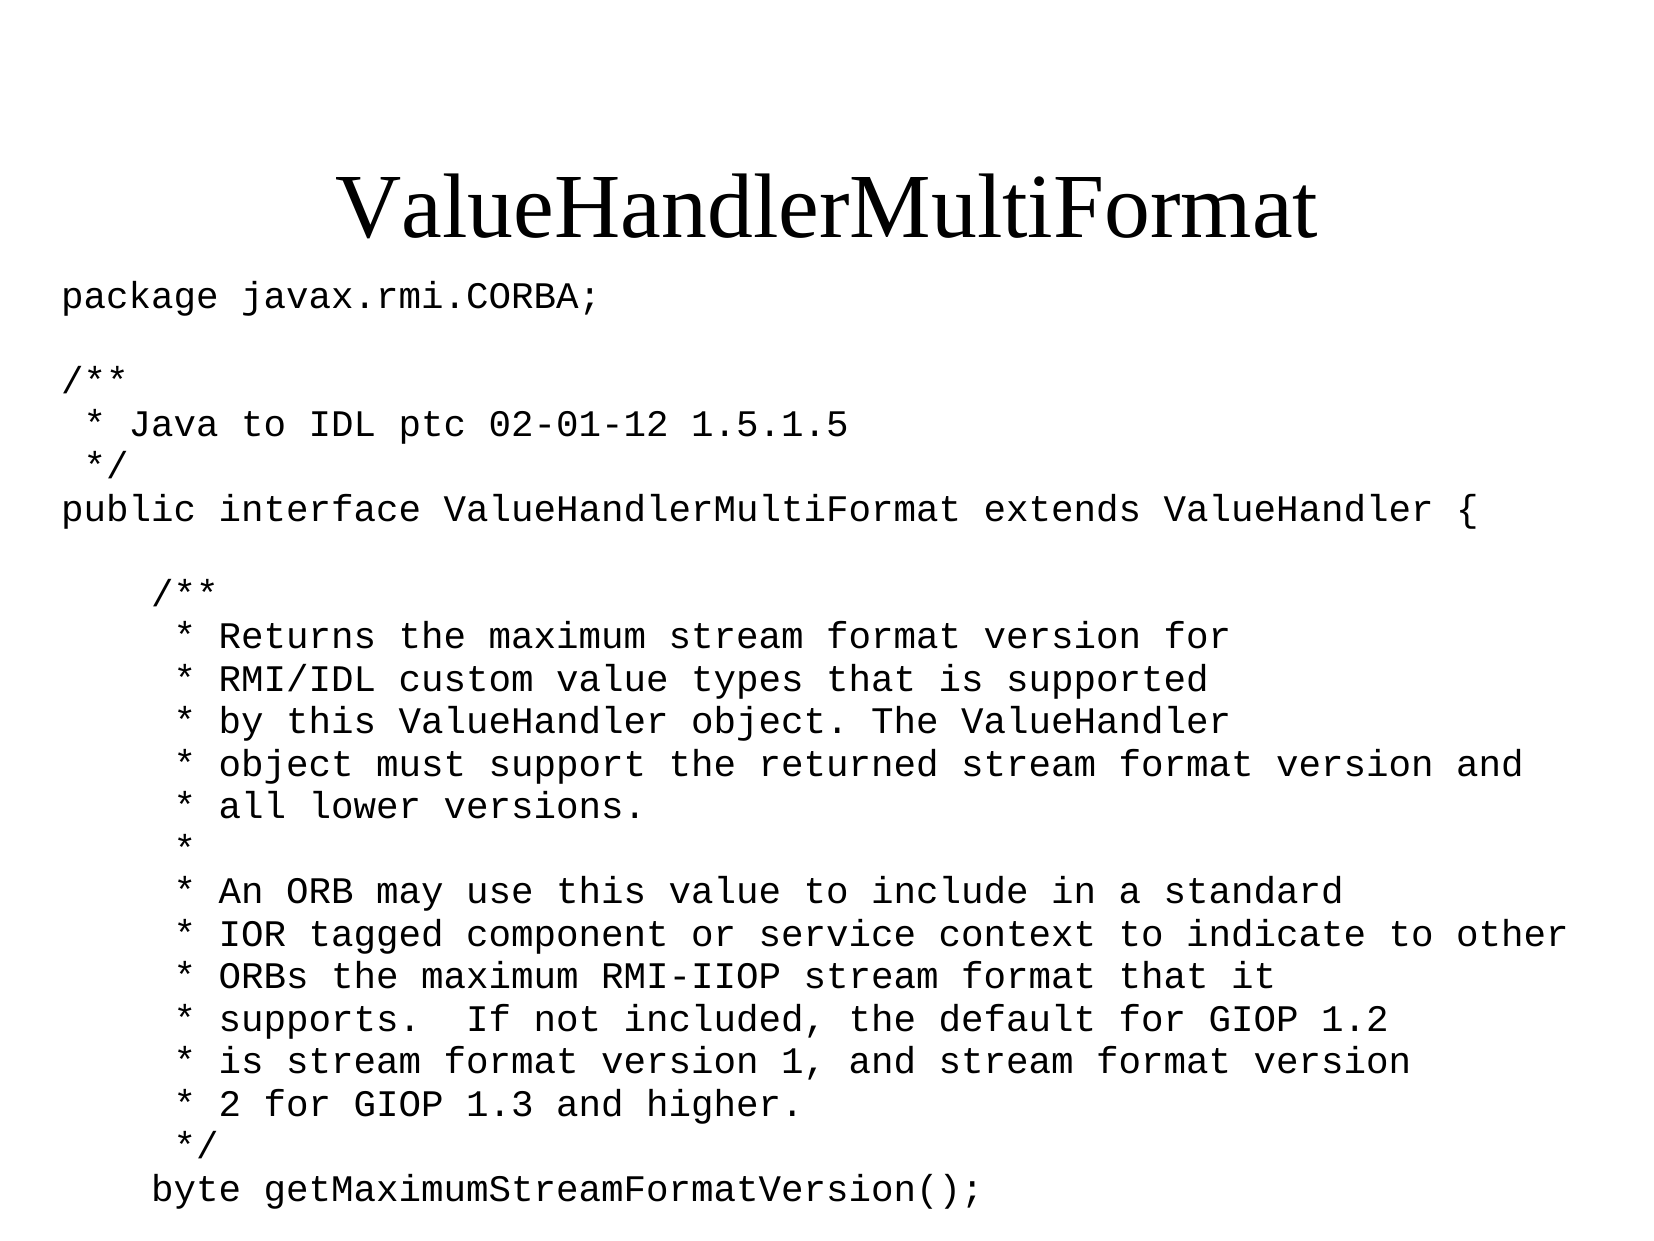

# ValueHandlerMultiFormat
package javax.rmi.CORBA;
/**
 * Java to IDL ptc 02-01-12 1.5.1.5
 */
public interface ValueHandlerMultiFormat extends ValueHandler {
 /**
 * Returns the maximum stream format version for
 * RMI/IDL custom value types that is supported
 * by this ValueHandler object. The ValueHandler
 * object must support the returned stream format version and
 * all lower versions.
 *
 * An ORB may use this value to include in a standard
 * IOR tagged component or service context to indicate to other
 * ORBs the maximum RMI-IIOP stream format that it
 * supports. If not included, the default for GIOP 1.2
 * is stream format version 1, and stream format version
 * 2 for GIOP 1.3 and higher.
 */
 byte getMaximumStreamFormatVersion();